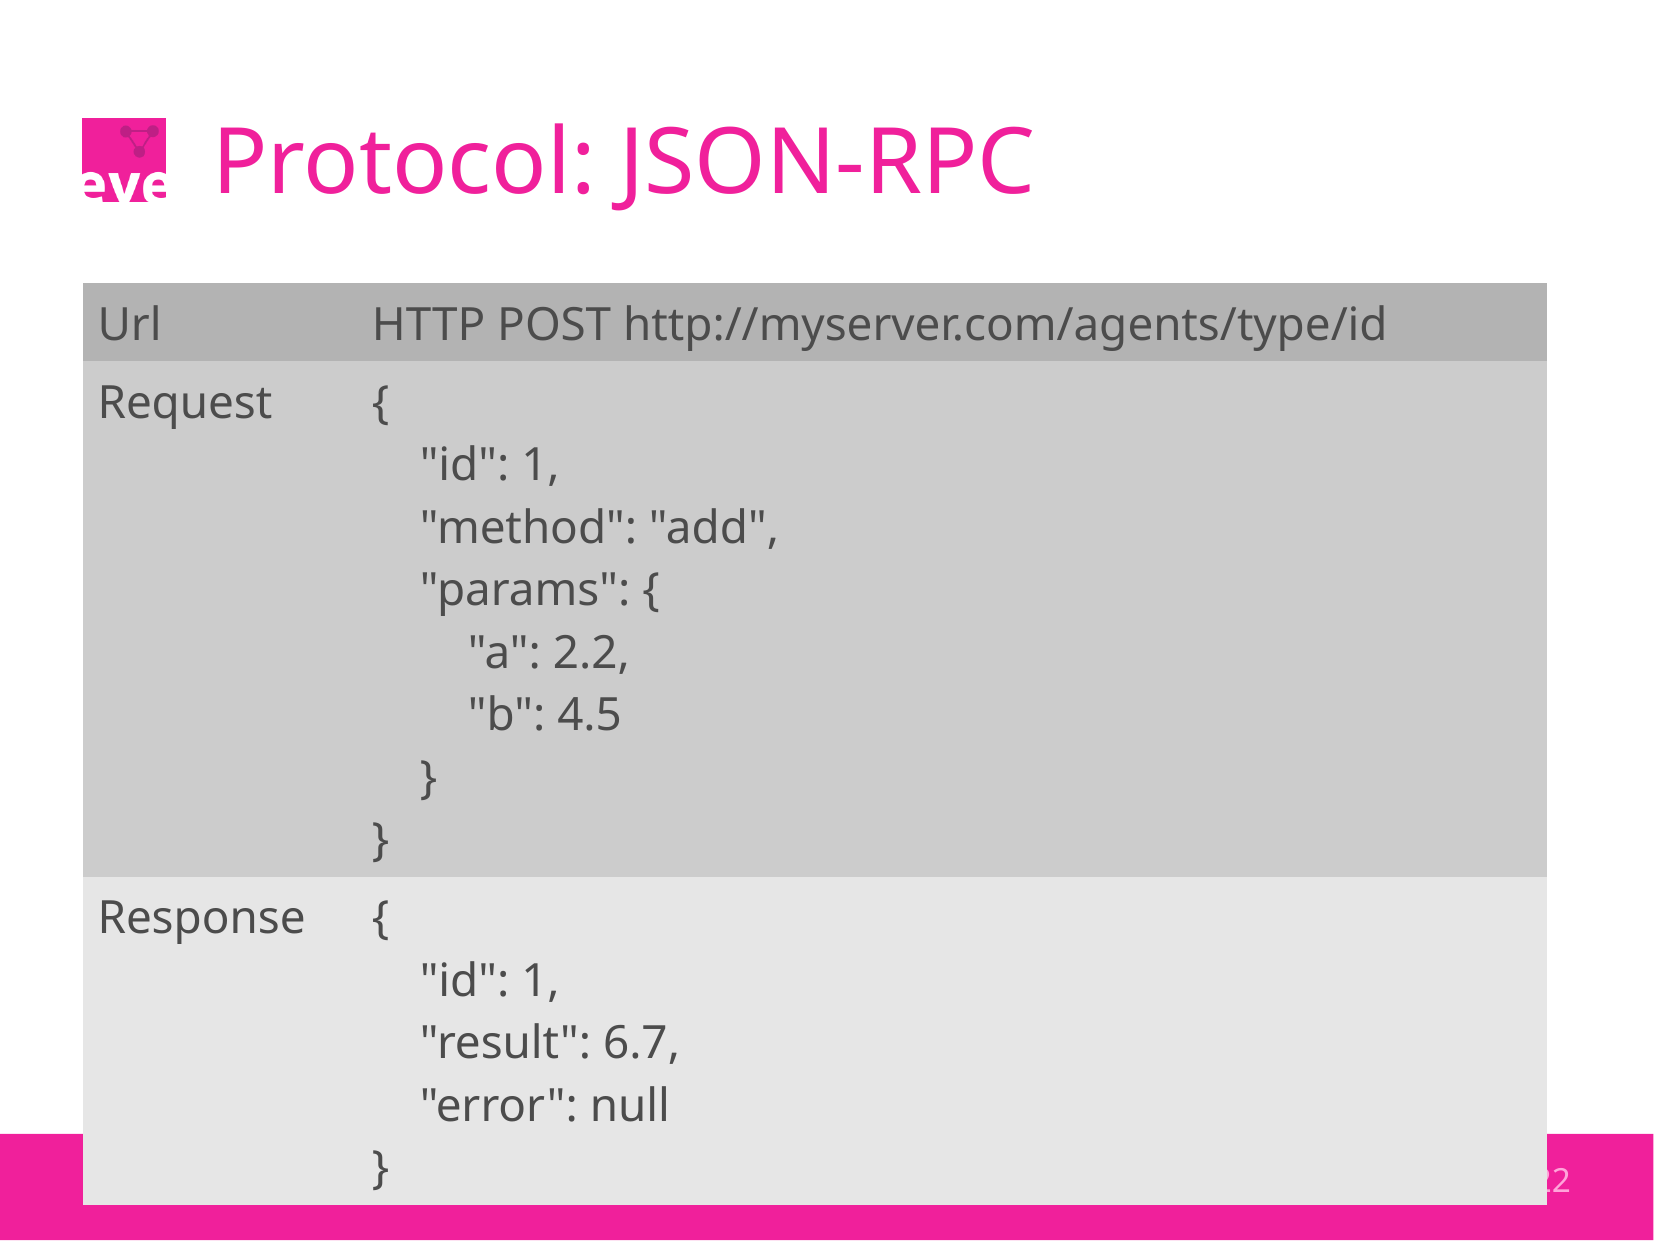

# Protocol: JSON-RPC
| Url | HTTP POST http://myserver.com/agents/type/id |
| --- | --- |
| Request | { "id": 1, "method": "add", "params": { "a": 2.2, "b": 4.5 } } |
| Response | { "id": 1, "result": 6.7, "error": null } |
2012-06-08
6